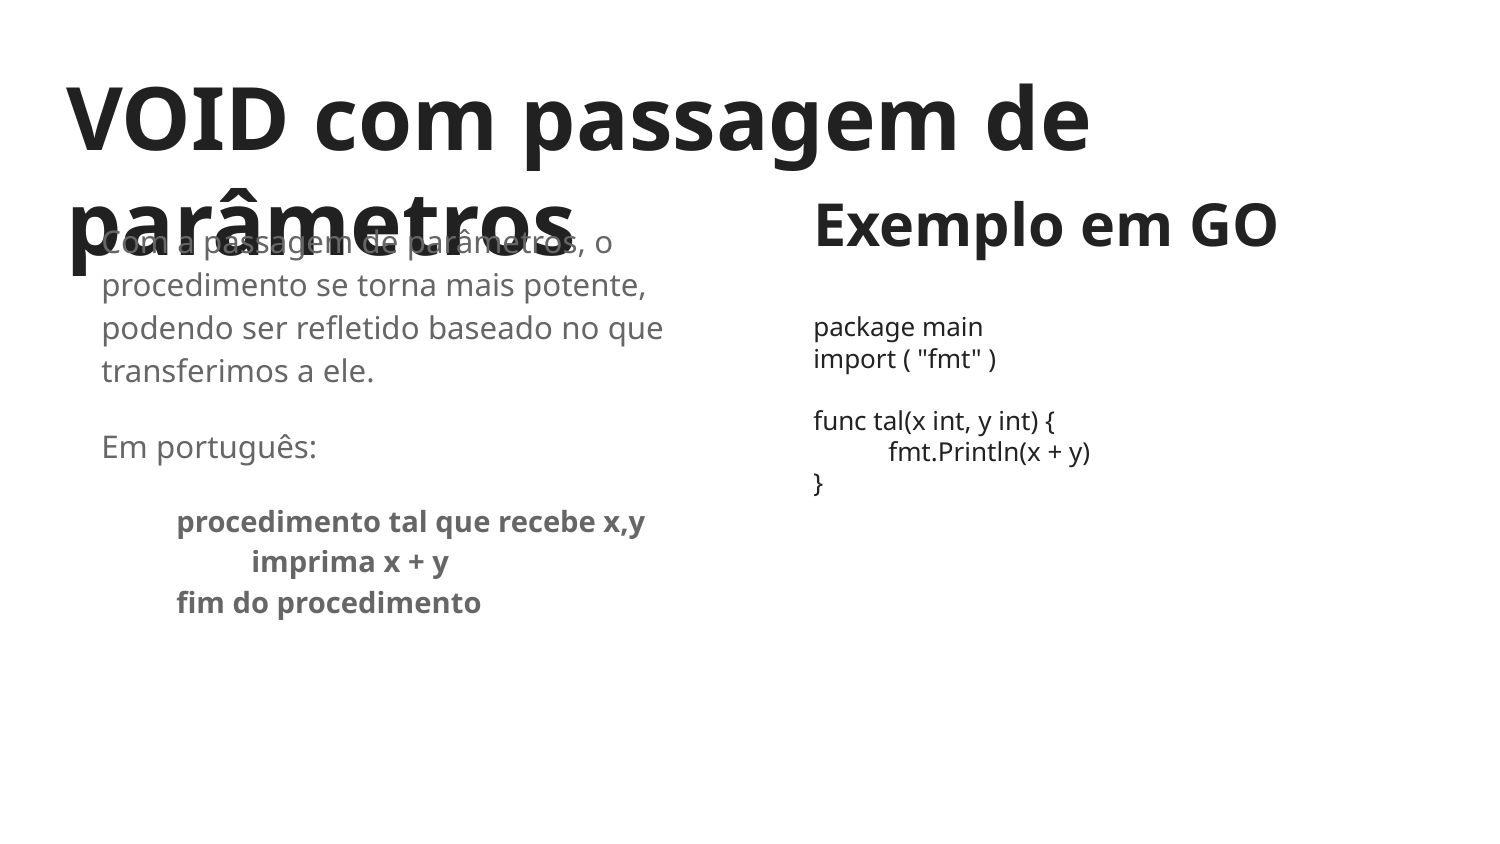

# VOID com passagem de parâmetros
Exemplo em GO
package main
import ( "fmt" )
func tal(x int, y int) {
fmt.Println(x + y)
}
Com a passagem de parâmetros, o procedimento se torna mais potente, podendo ser refletido baseado no que transferimos a ele.
Em português:
procedimento tal que recebe x,y
imprima x + y
fim do procedimento